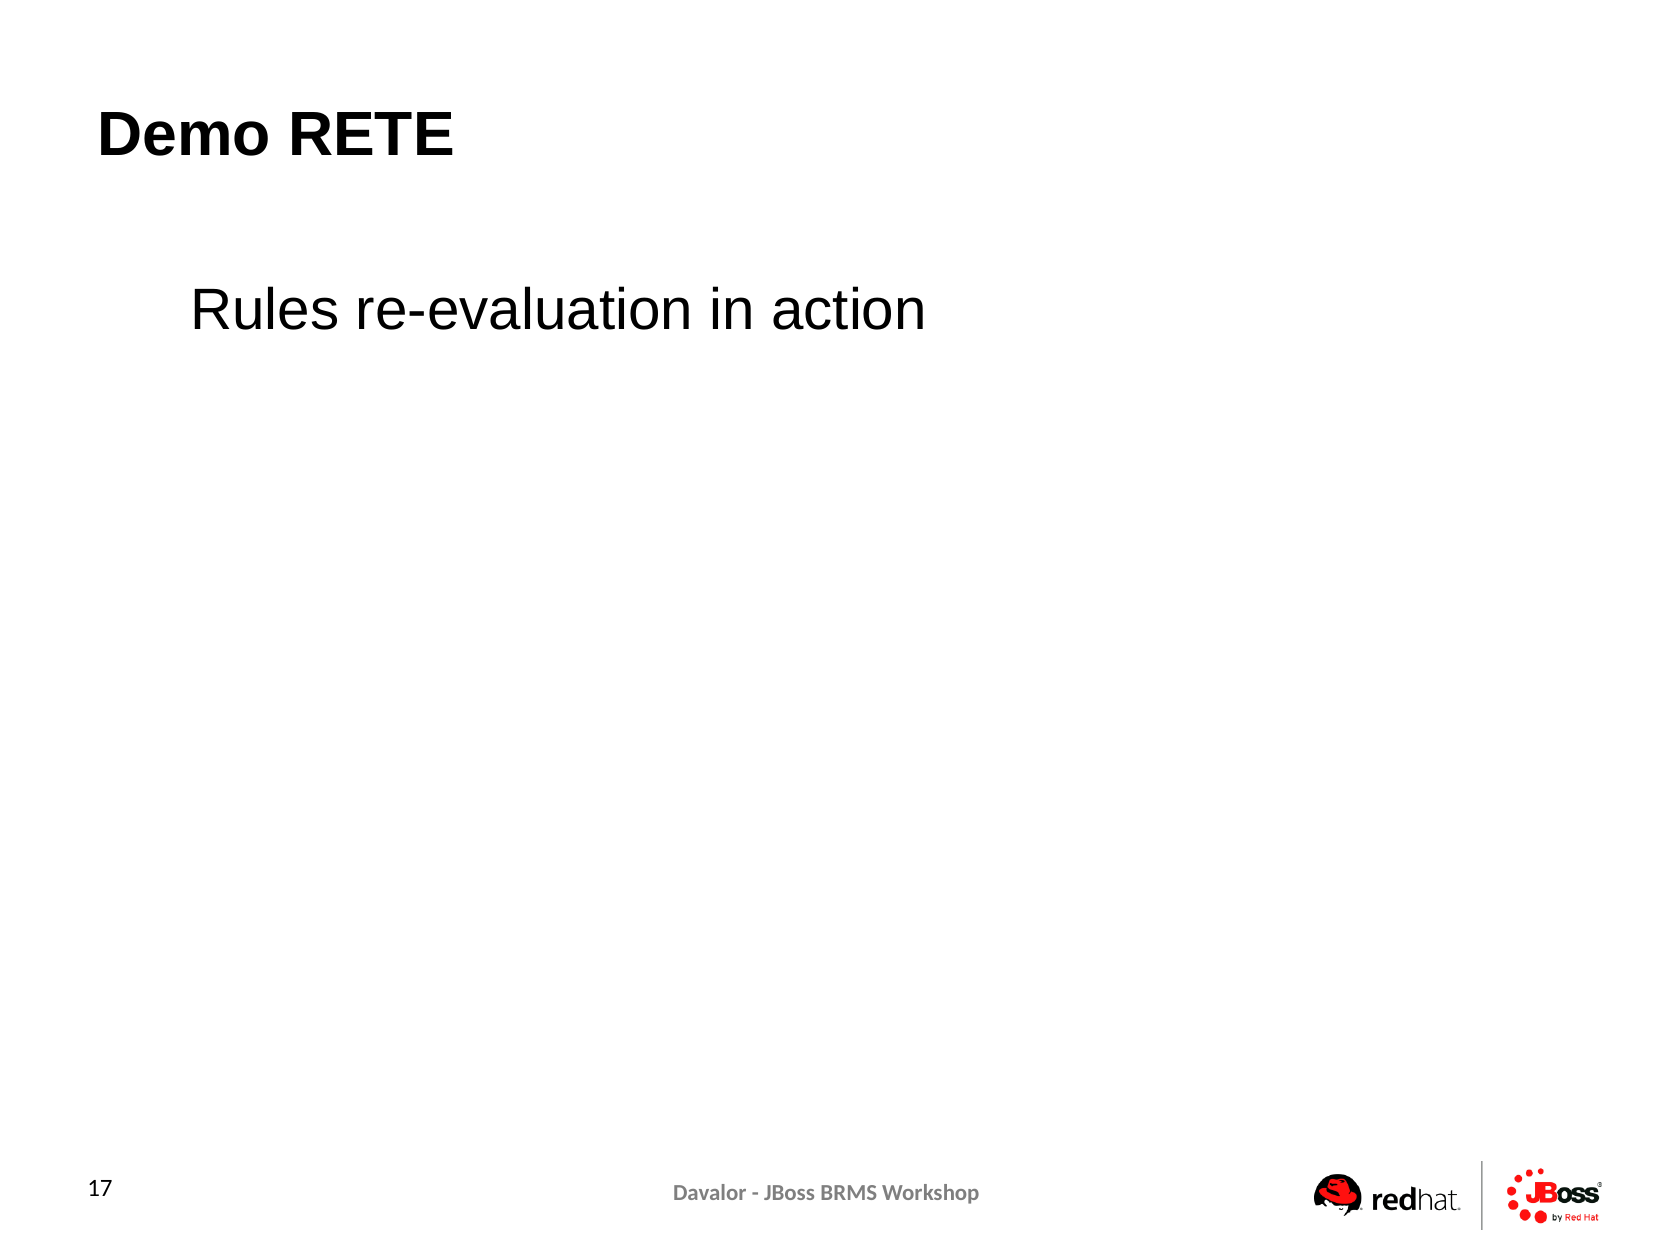

# Demo RETE
Rules re-evaluation in action